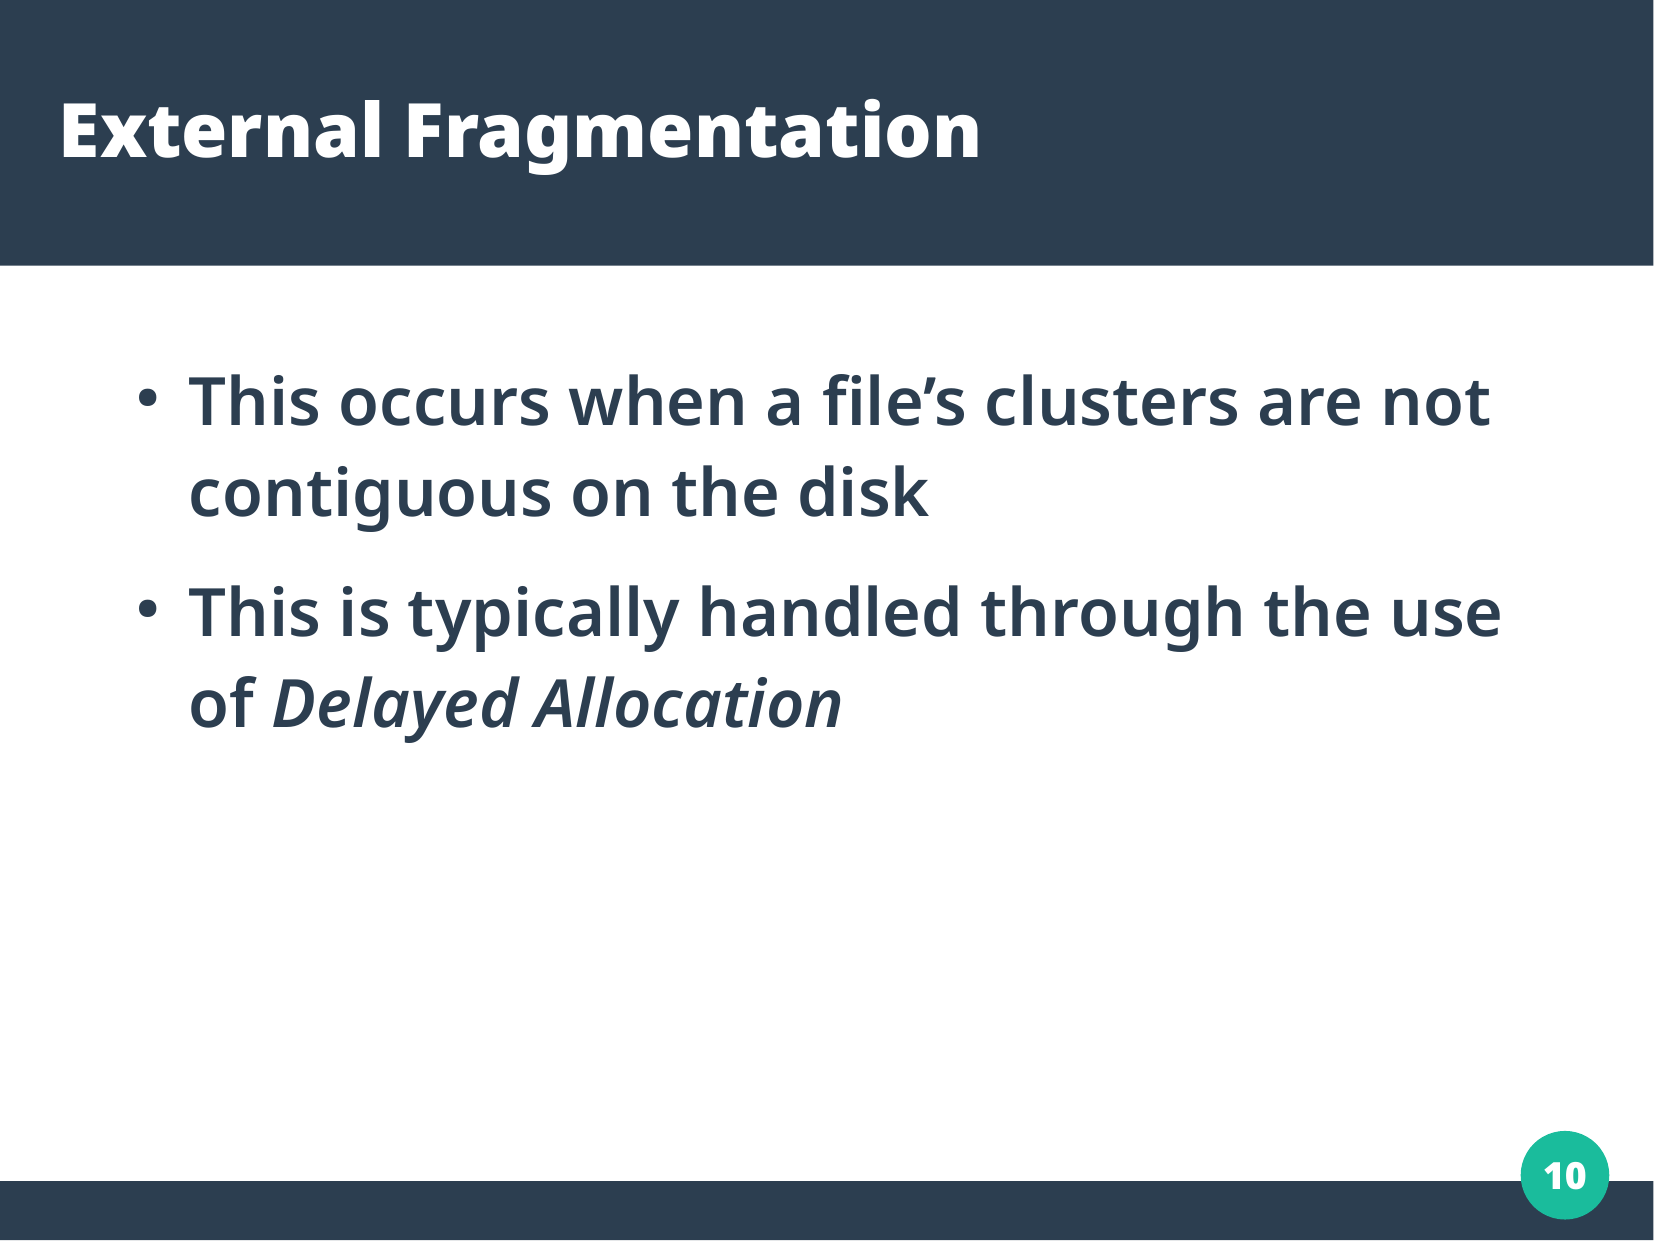

# External Fragmentation
This occurs when a file’s clusters are not contiguous on the disk
This is typically handled through the use of Delayed Allocation
10